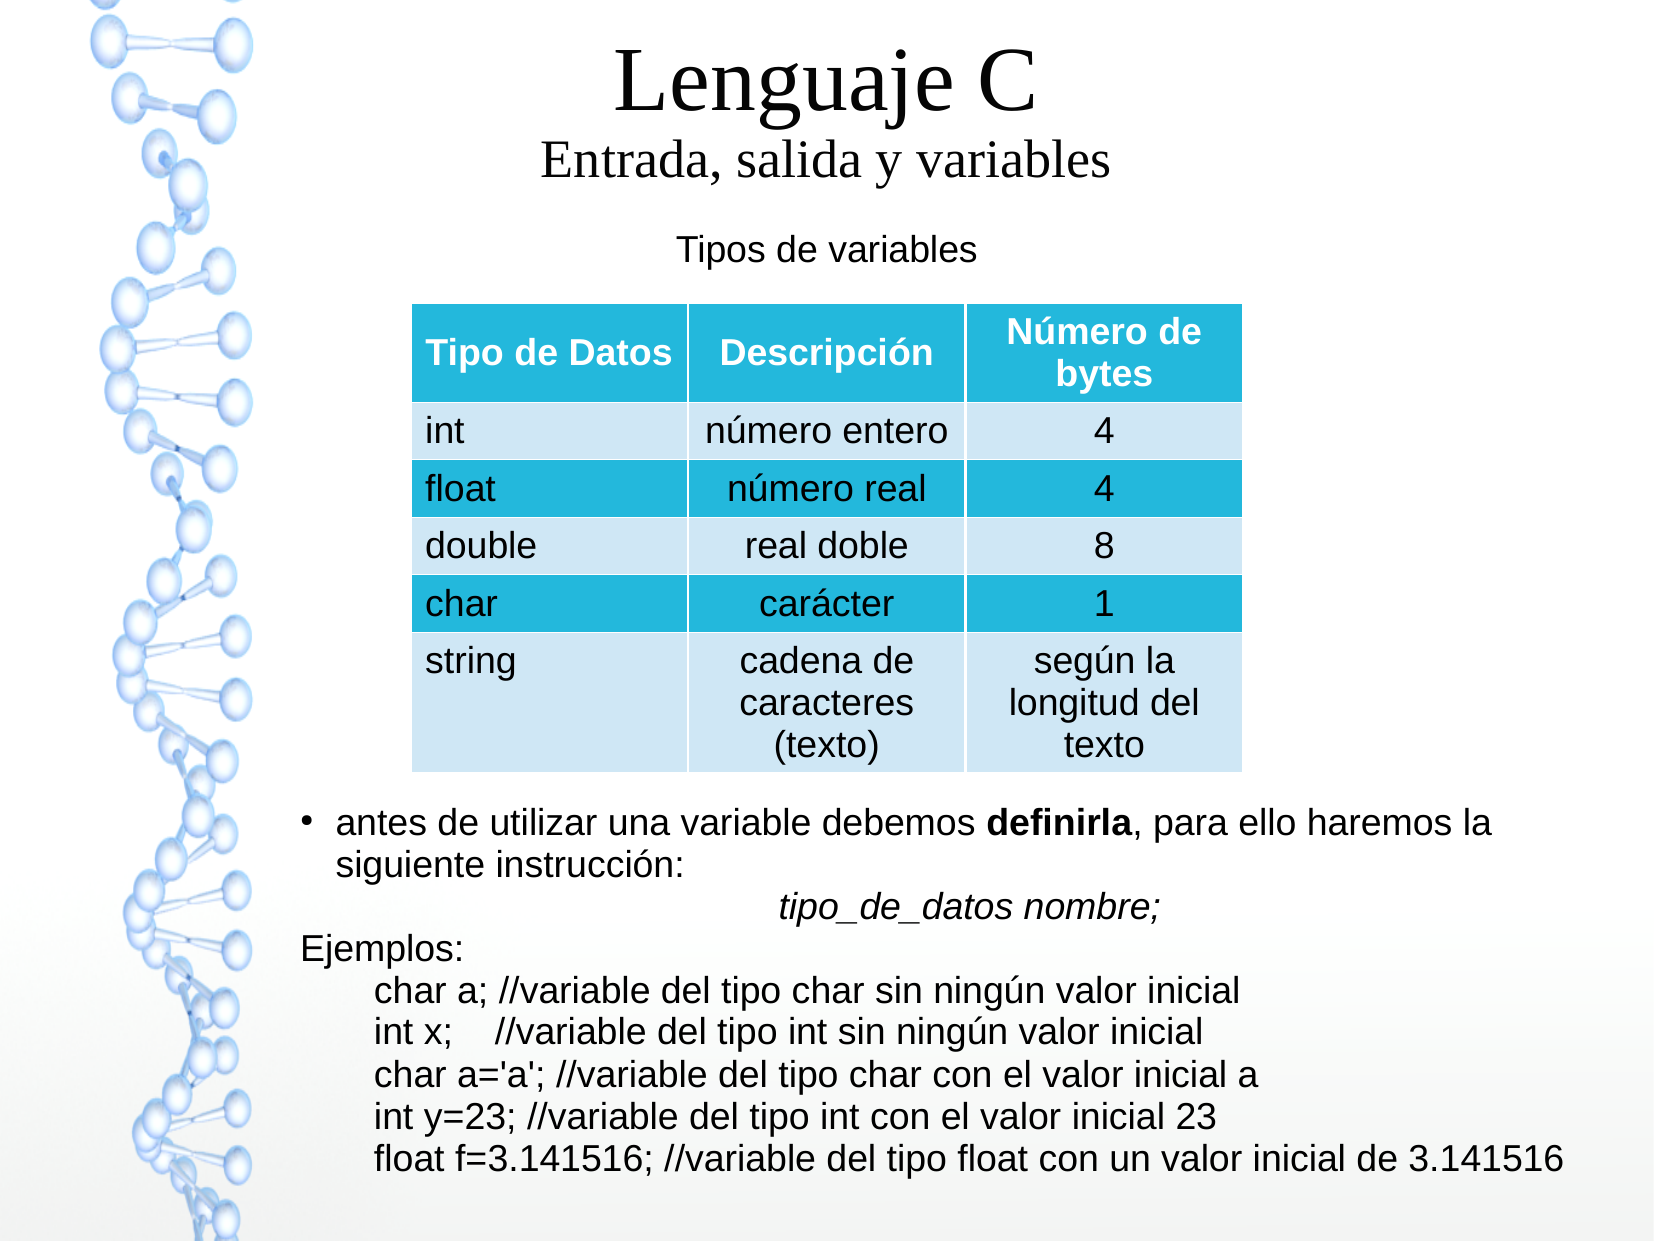

# Lenguaje C Entrada, salida y variables
Tipos de variables
| Tipo de Datos | Descripción | Número de bytes |
| --- | --- | --- |
| int | número entero | 4 |
| float | número real | 4 |
| double | real doble | 8 |
| char | carácter | 1 |
| string | cadena de caracteres (texto) | según la longitud del texto |
antes de utilizar una variable debemos definirla, para ello haremos la siguiente instrucción:
tipo_de_datos nombre;
Ejemplos:
	char a; //variable del tipo char sin ningún valor inicial
	int x; //variable del tipo int sin ningún valor inicial
	char a='a'; //variable del tipo char con el valor inicial a
	int y=23; //variable del tipo int con el valor inicial 23
	float f=3.141516; //variable del tipo float con un valor inicial de 3.141516